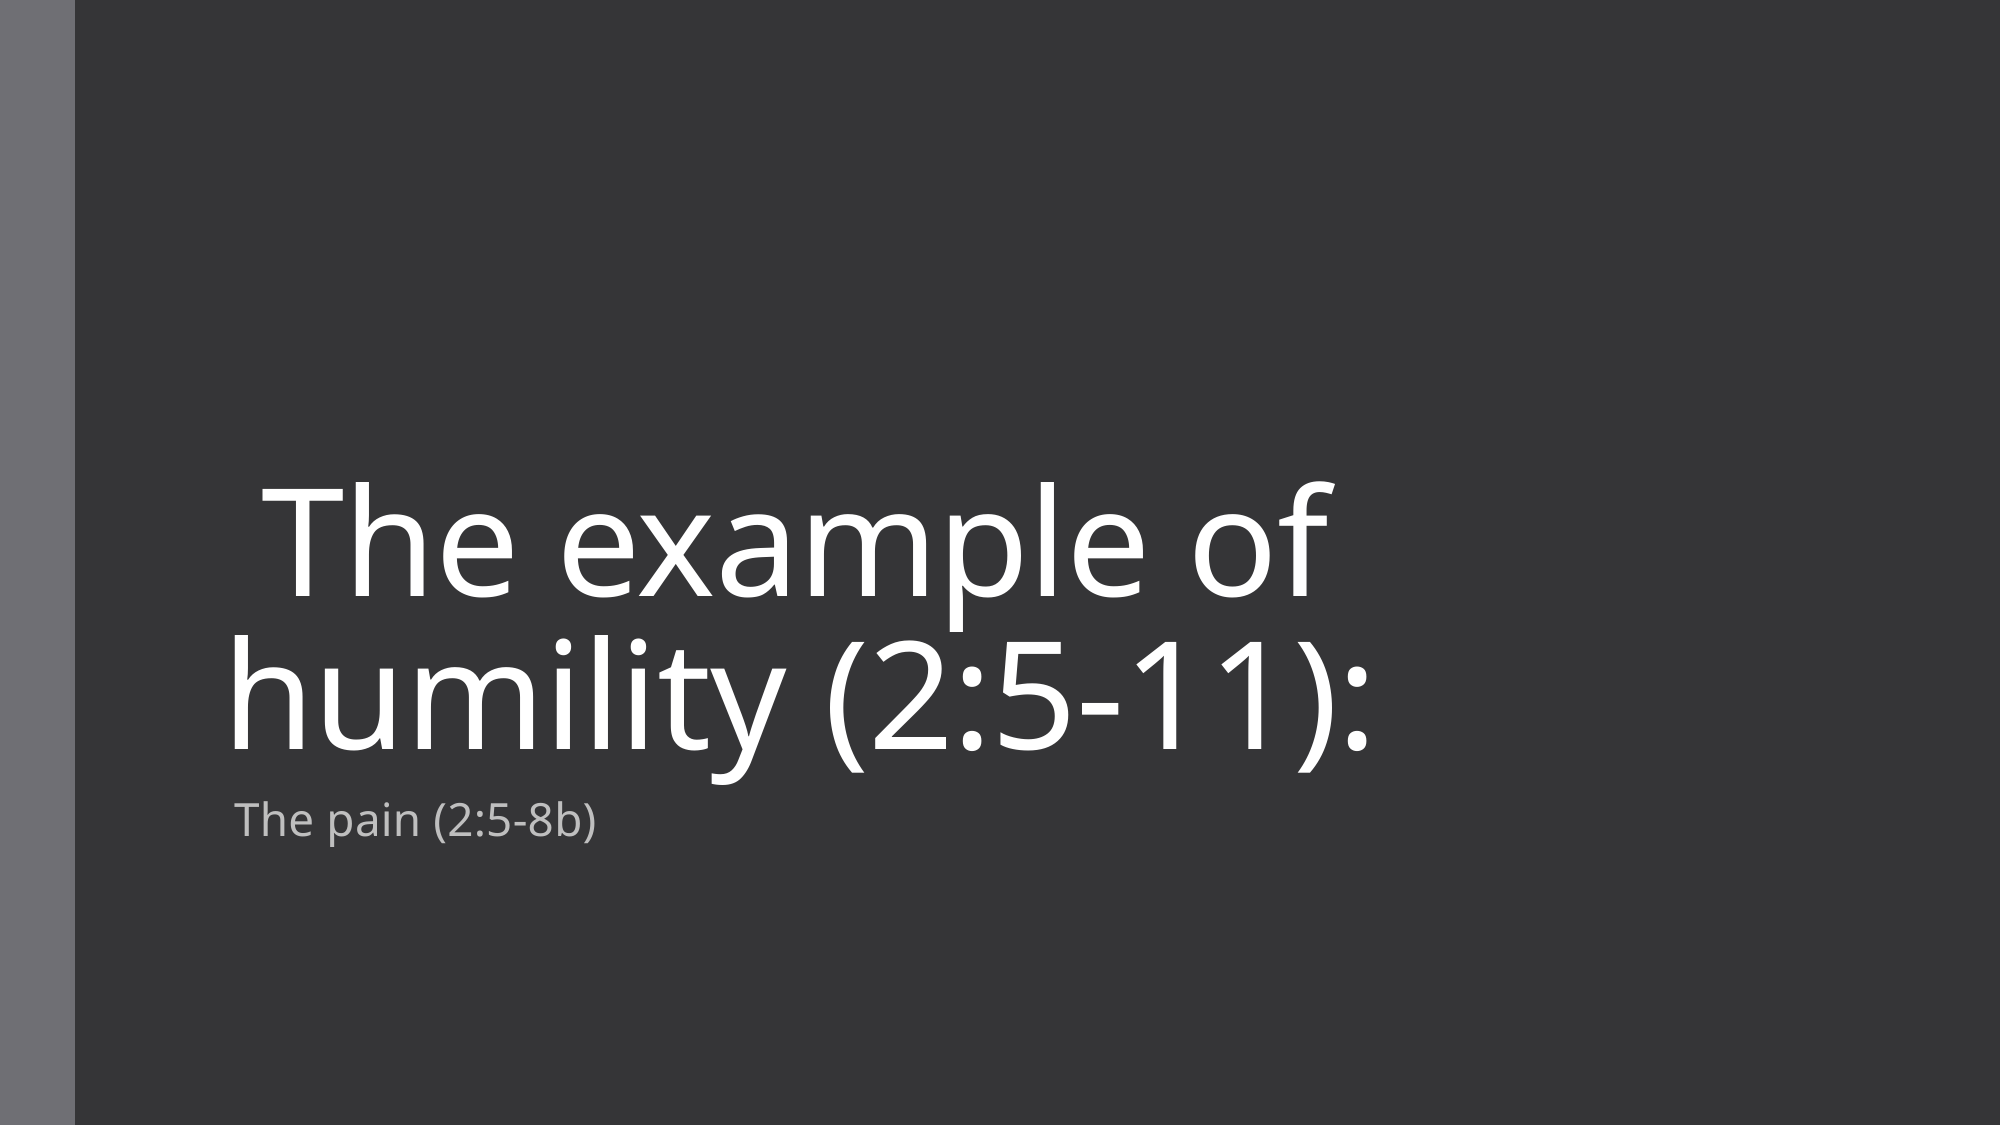

# The example of humility (2:5-11):
 The pain (2:5-8b)